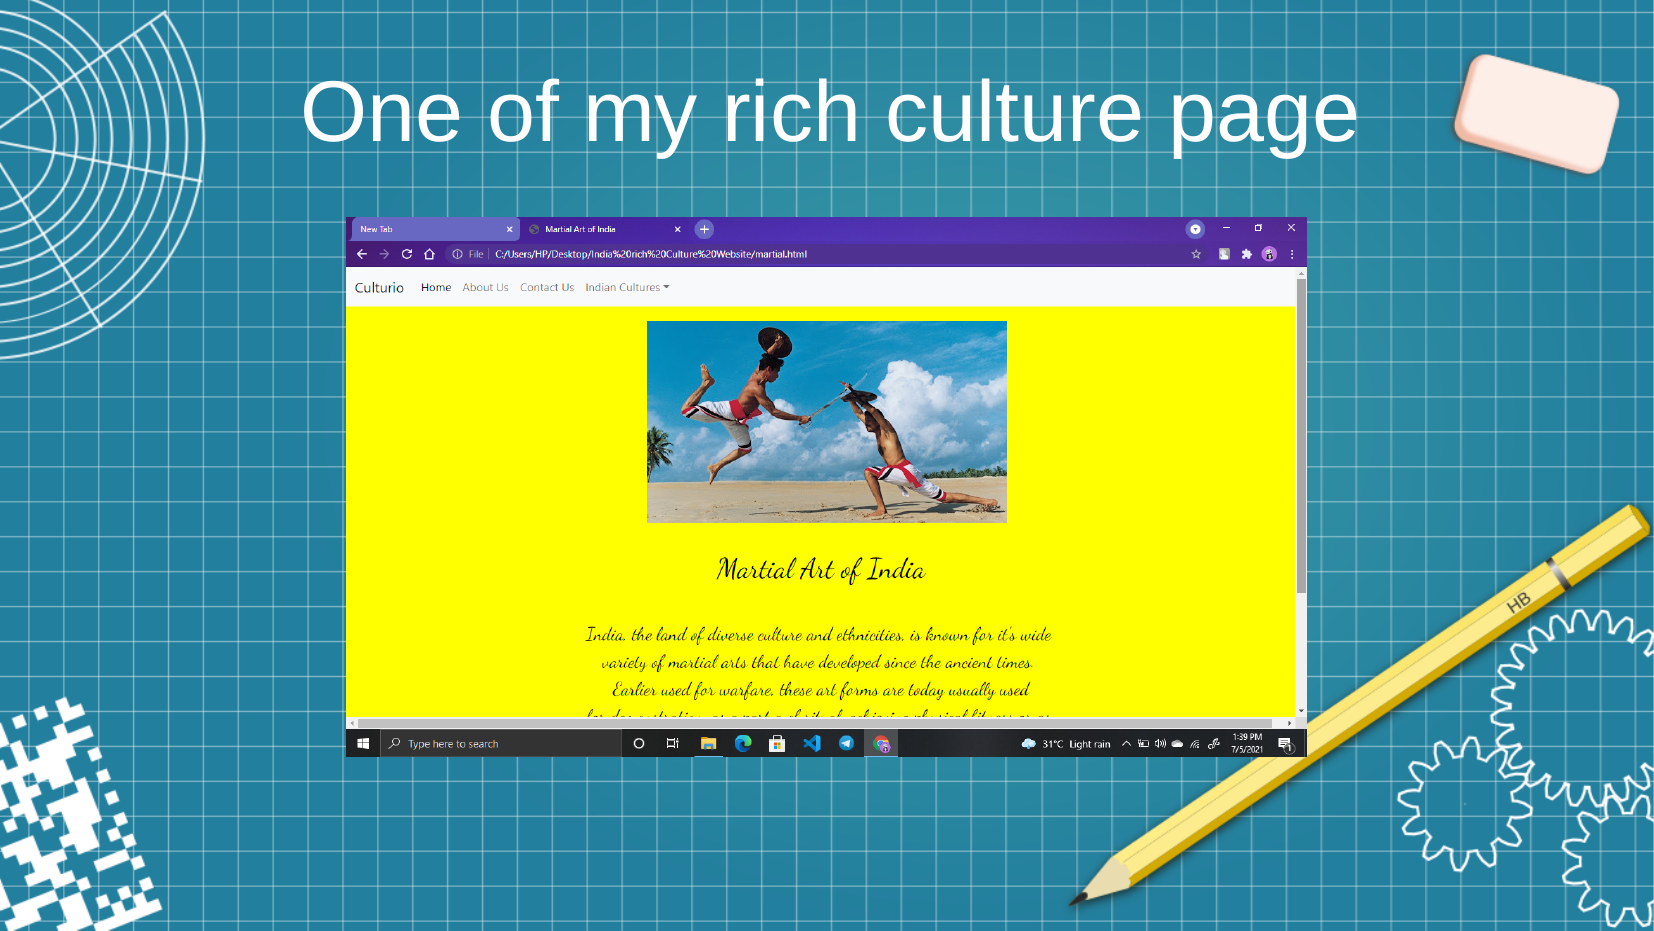

# One of my rich culture page